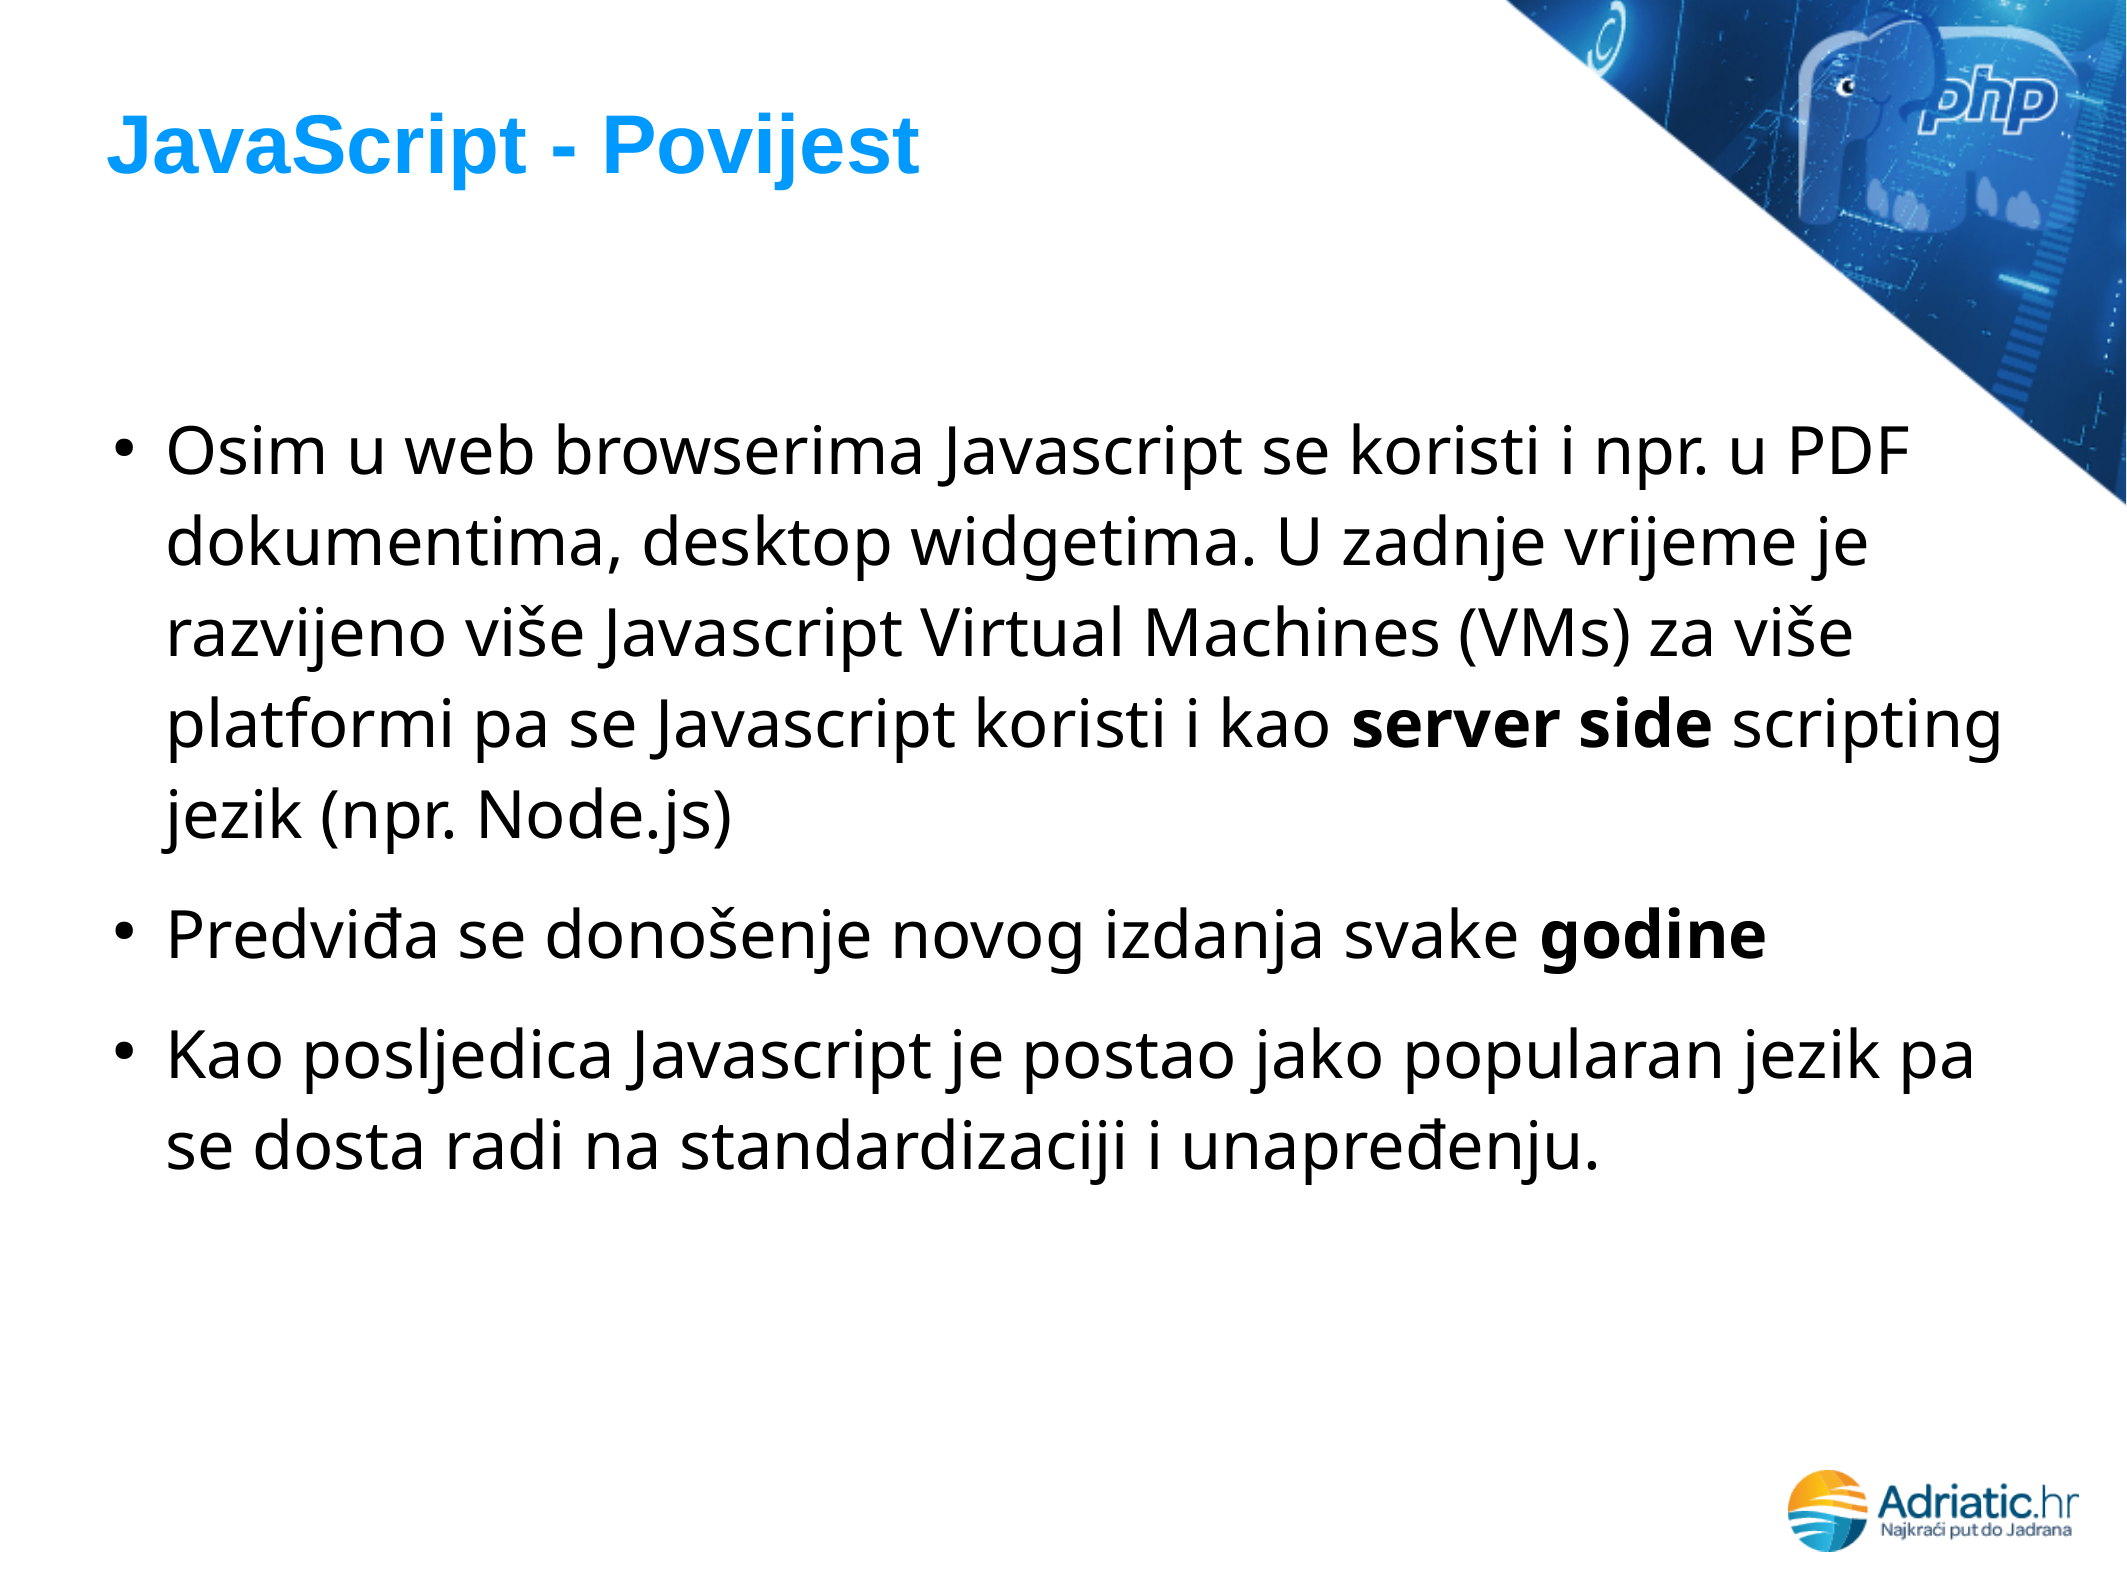

# JavaScript - Povijest
Osim u web browserima Javascript se koristi i npr. u PDF dokumentima, desktop widgetima. U zadnje vrijeme je razvijeno više Javascript Virtual Machines (VMs) za više platformi pa se Javascript koristi i kao server side scripting jezik (npr. Node.js)
Predviđa se donošenje novog izdanja svake godine
Kao posljedica Javascript je postao jako popularan jezik pa se dosta radi na standardizaciji i unapređenju.